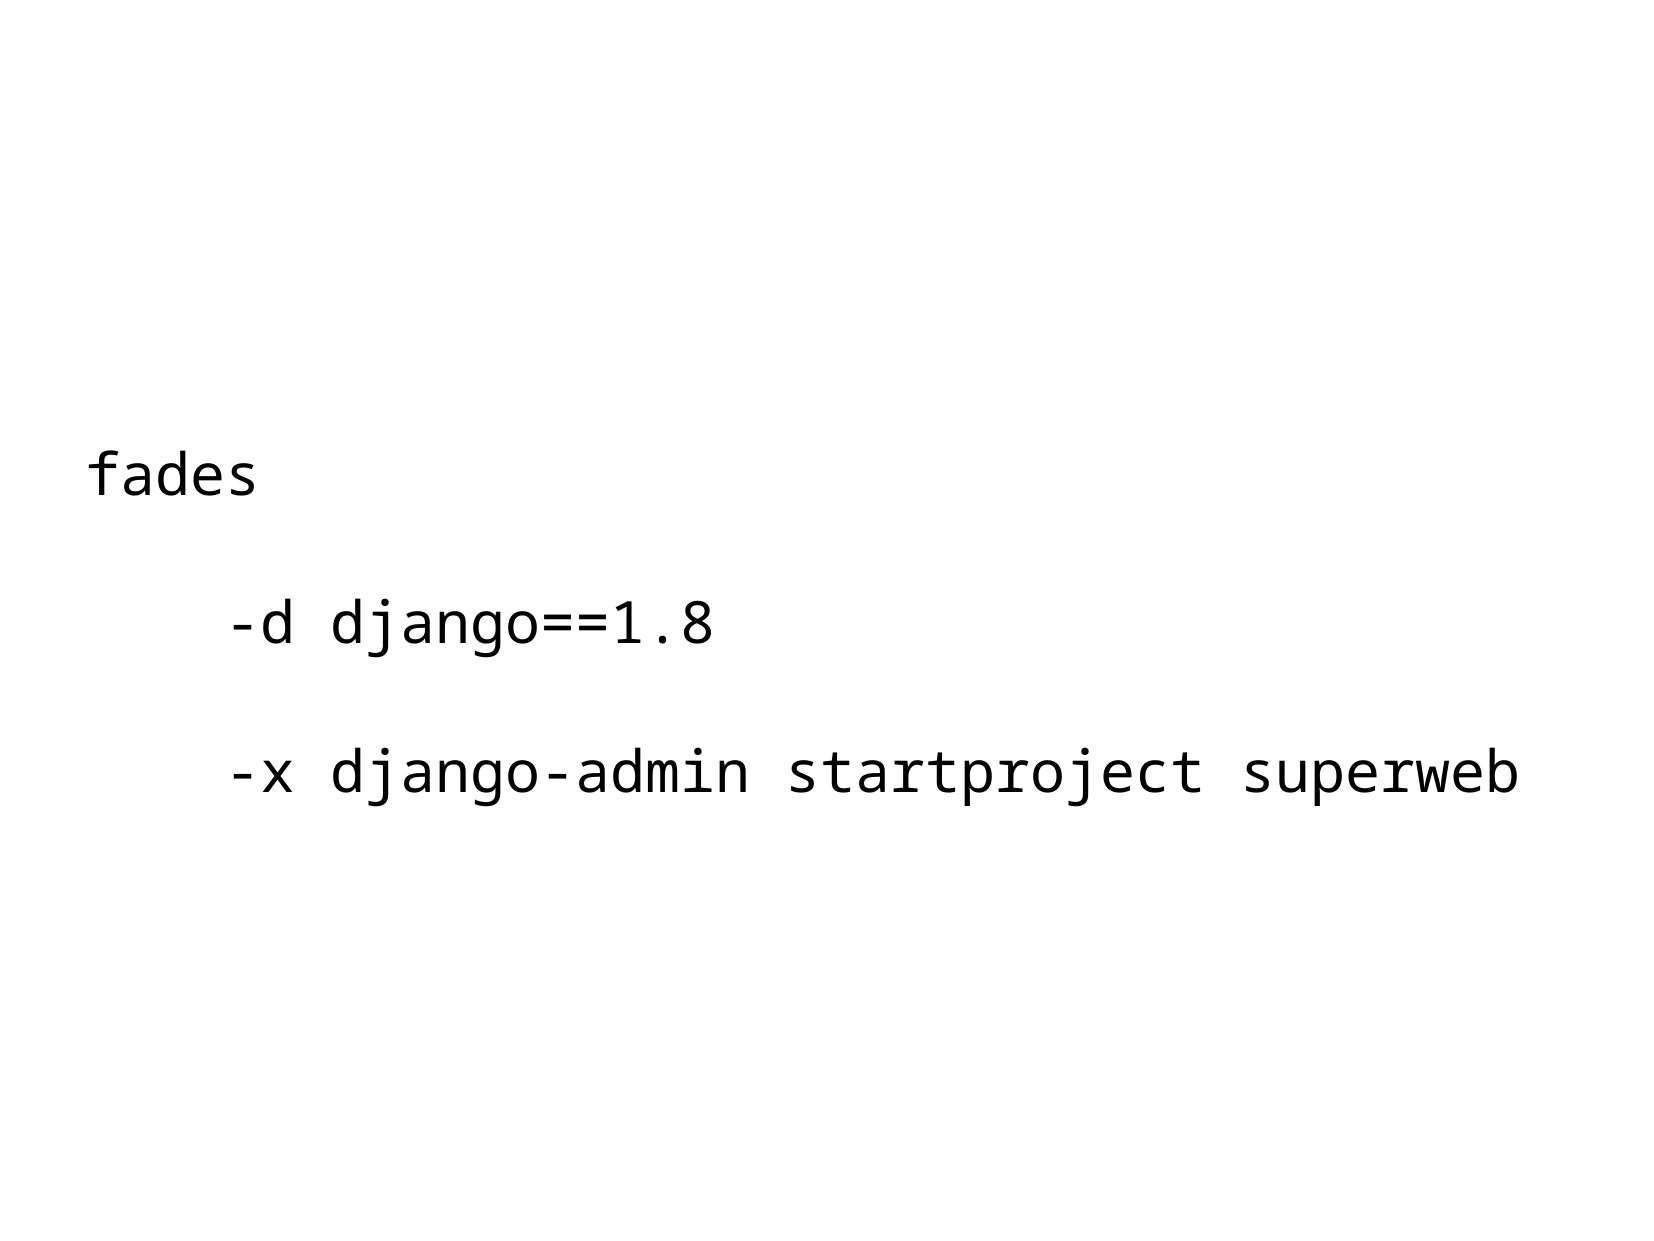

# fades
 -d django==1.8
 -x django-admin startproject superweb